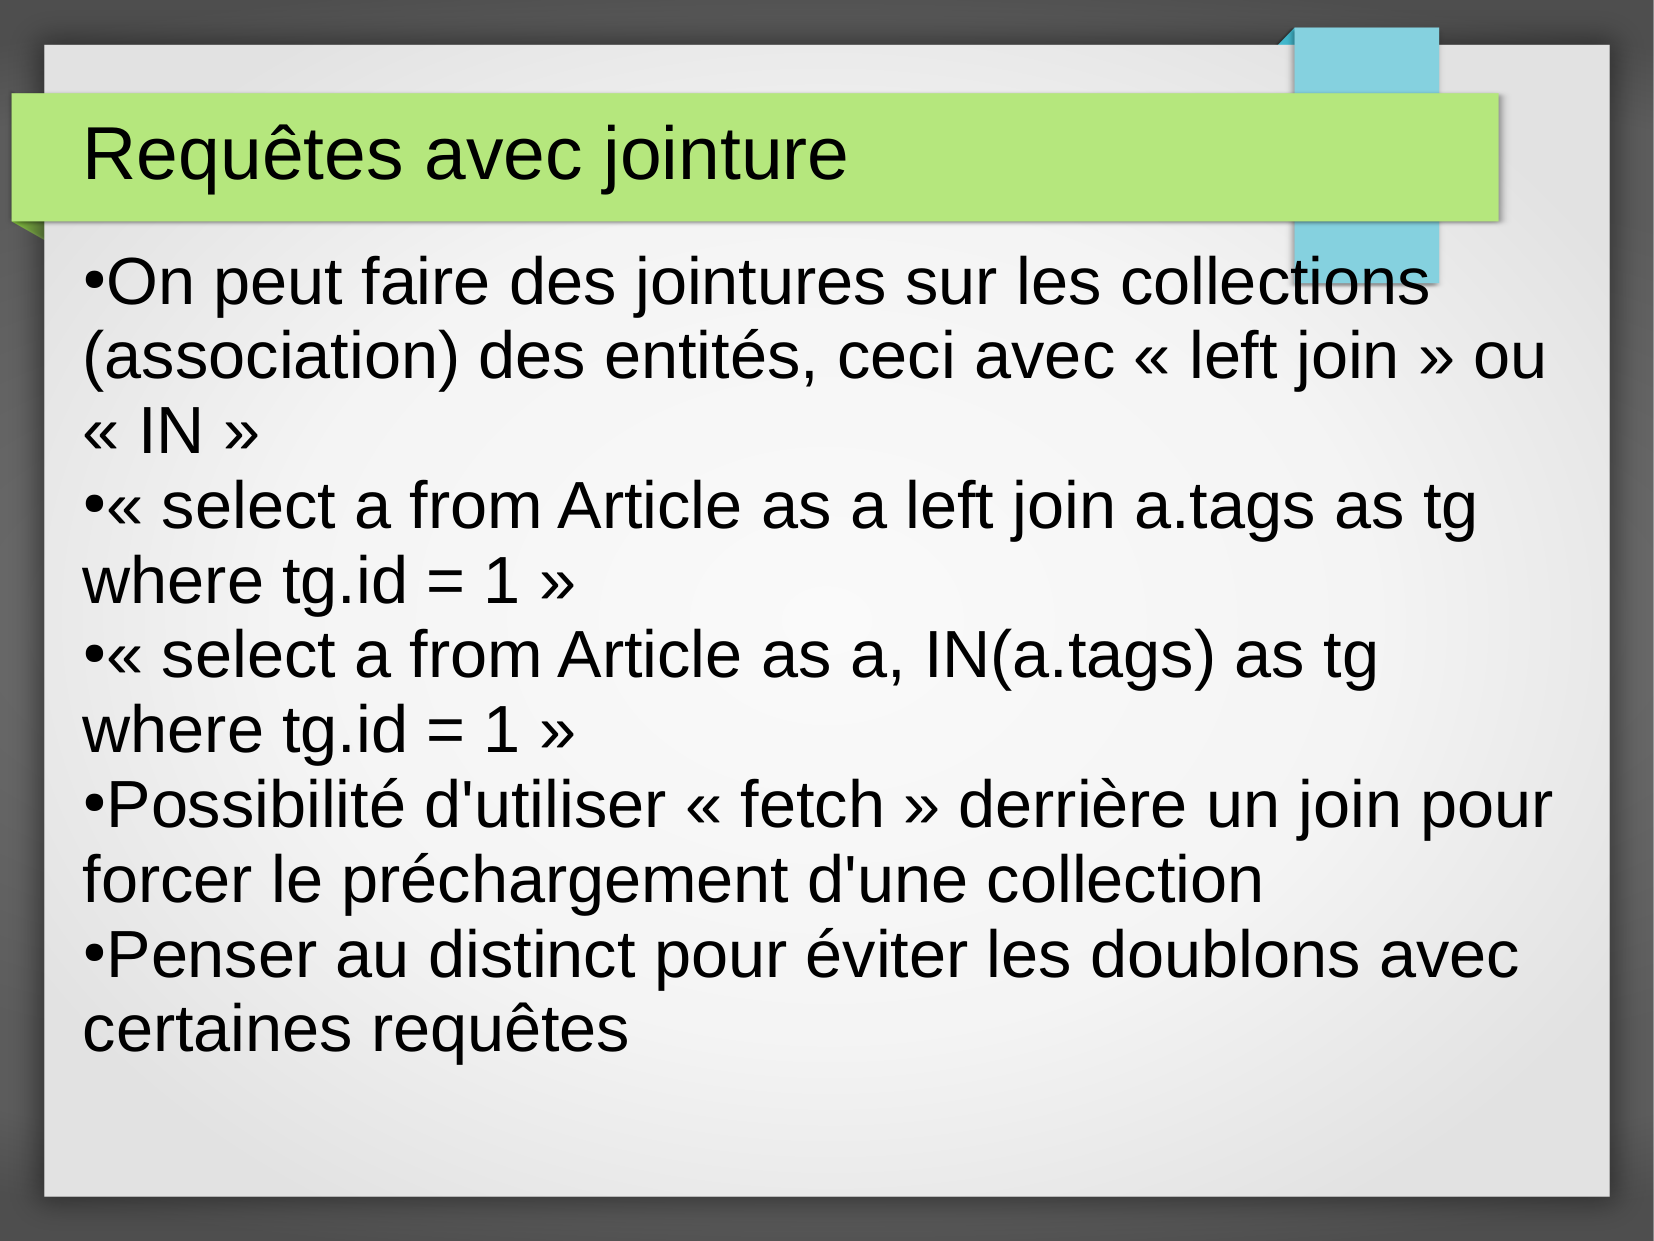

# Requêtes avec jointure
On peut faire des jointures sur les collections (association) des entités, ceci avec « left join » ou « IN »
« select a from Article as a left join a.tags as tg where tg.id = 1 »
« select a from Article as a, IN(a.tags) as tg where tg.id = 1 »
Possibilité d'utiliser « fetch » derrière un join pour forcer le préchargement d'une collection
Penser au distinct pour éviter les doublons avec certaines requêtes